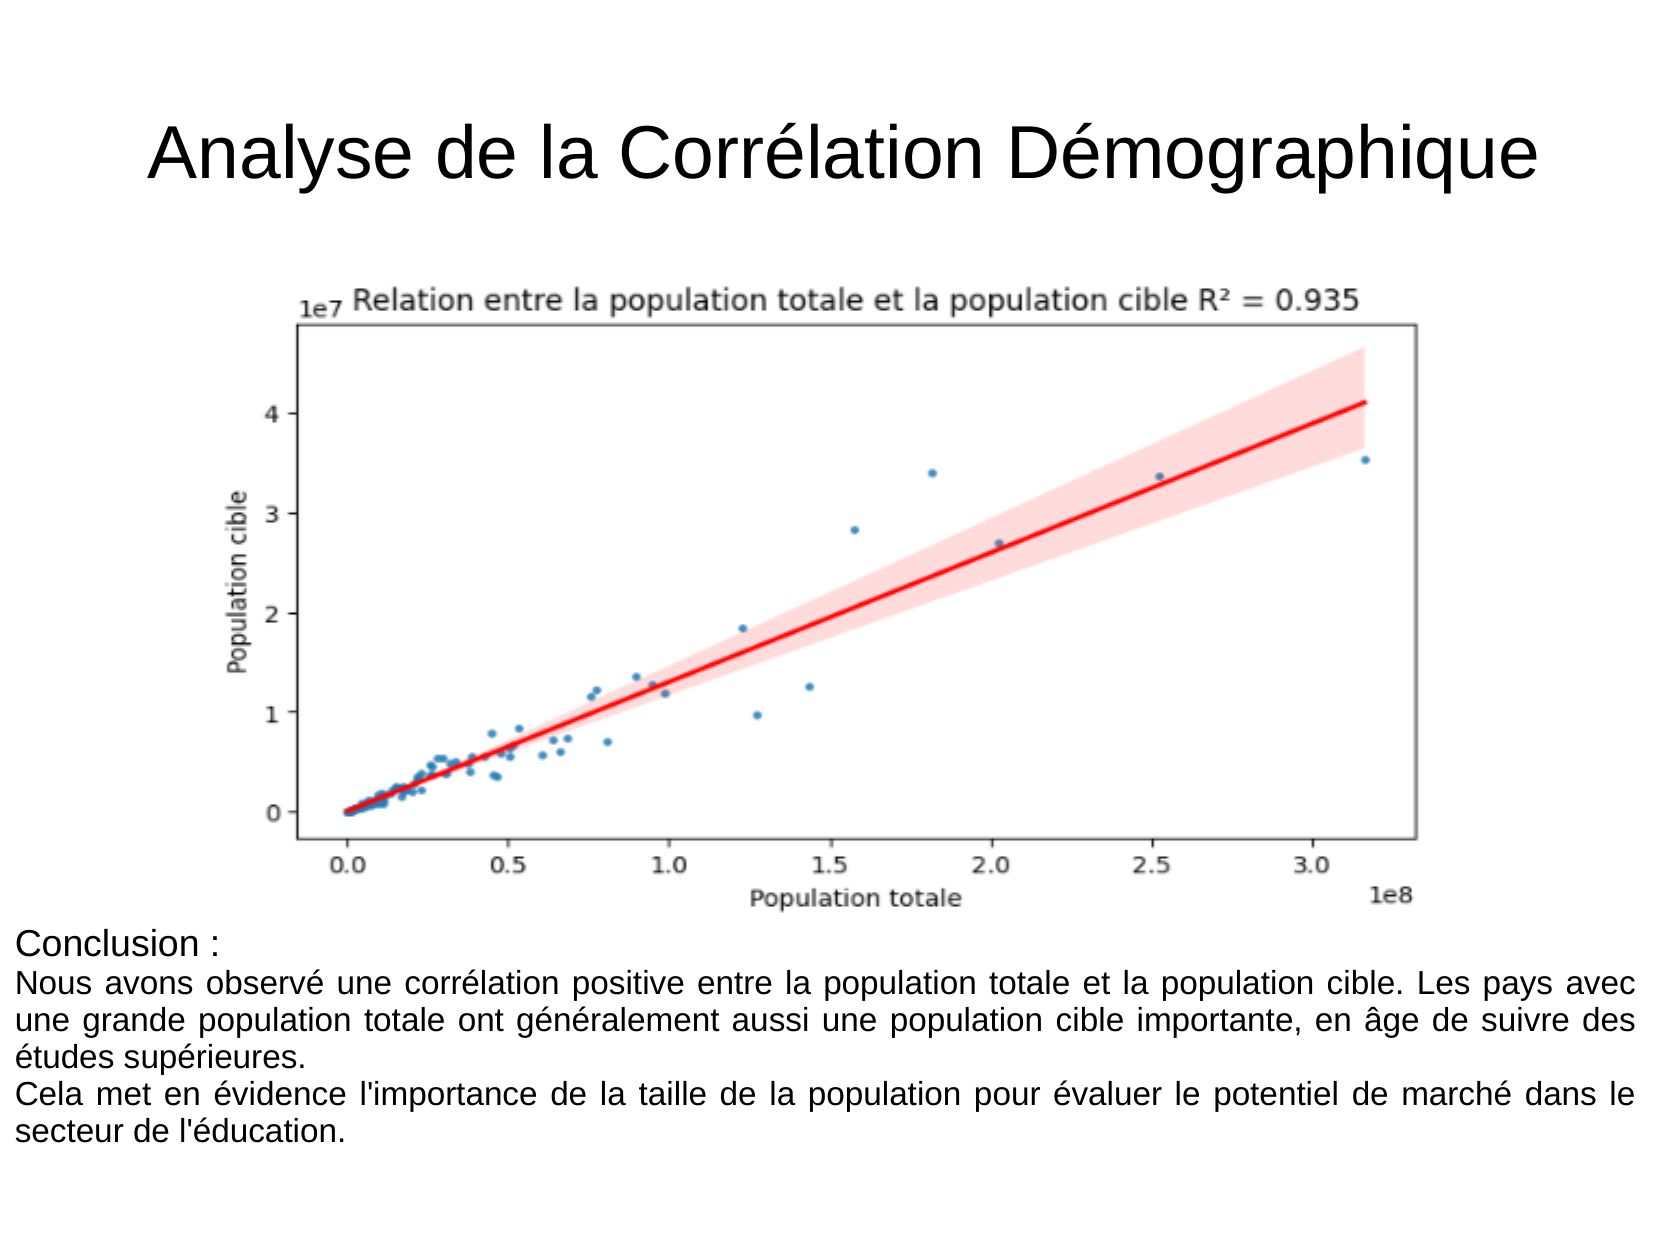

# Analyse de la Corrélation Démographique
Conclusion :
Nous avons observé une corrélation positive entre la population totale et la population cible. Les pays avec une grande population totale ont généralement aussi une population cible importante, en âge de suivre des études supérieures.
Cela met en évidence l'importance de la taille de la population pour évaluer le potentiel de marché dans le secteur de l'éducation.